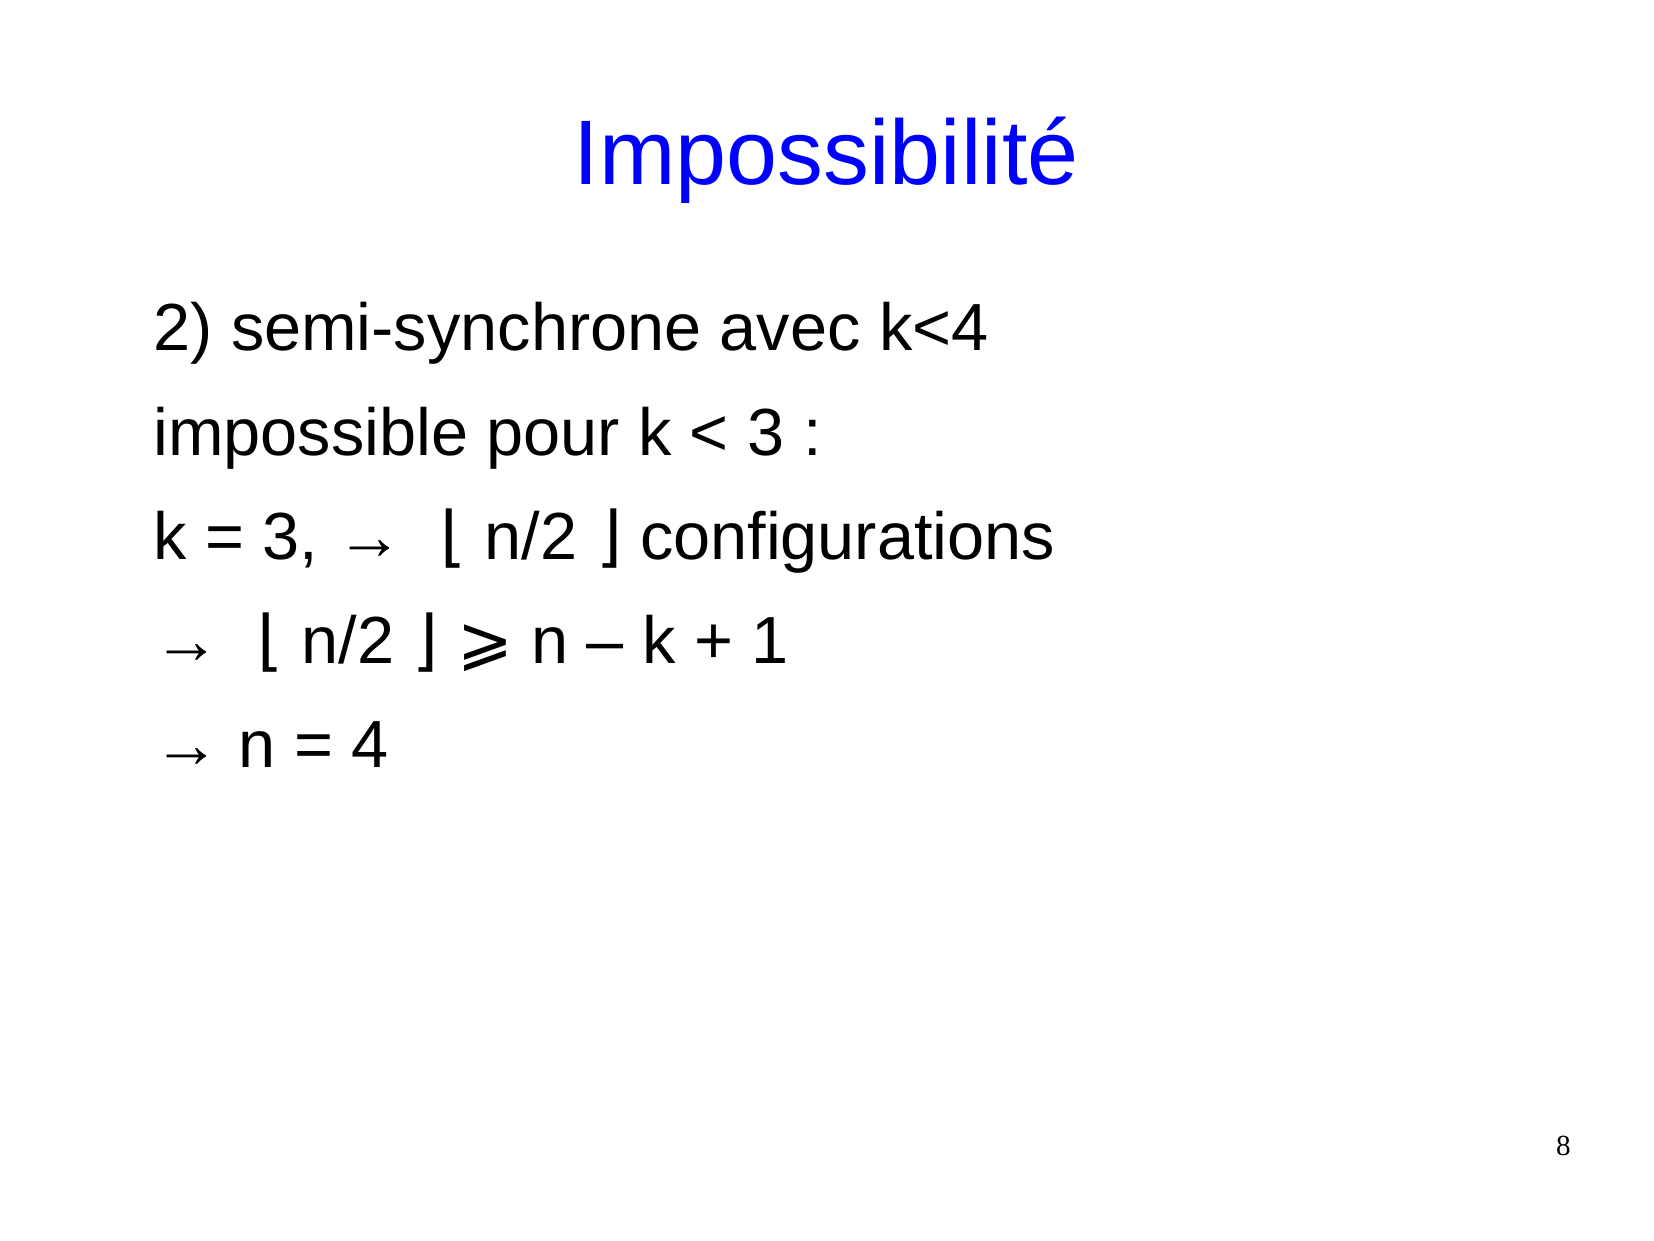

# Impossibilité
2) semi-synchrone avec k<4
impossible pour k < 3 :
k = 3, → ⌊ n/2 ⌋ configurations
→ ⌊ n/2 ⌋ ⩾ n – k + 1
→ n = 4
8